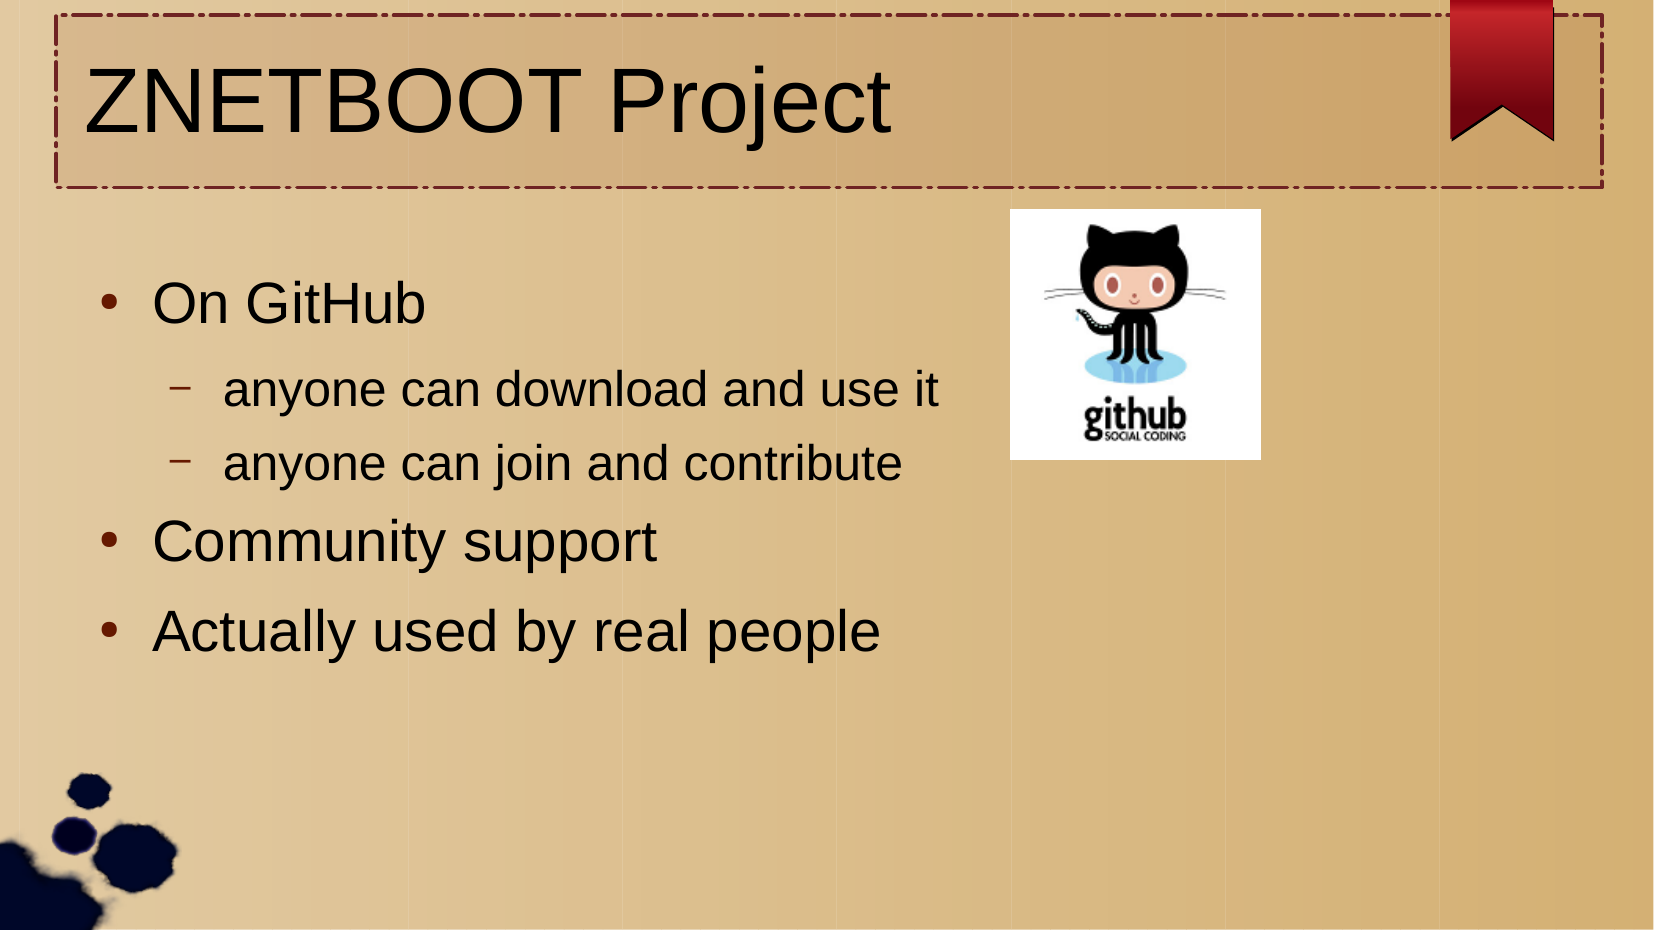

# ZNETBOOT Project
On GitHub
anyone can download and use it
anyone can join and contribute
Community support
Actually used by real people